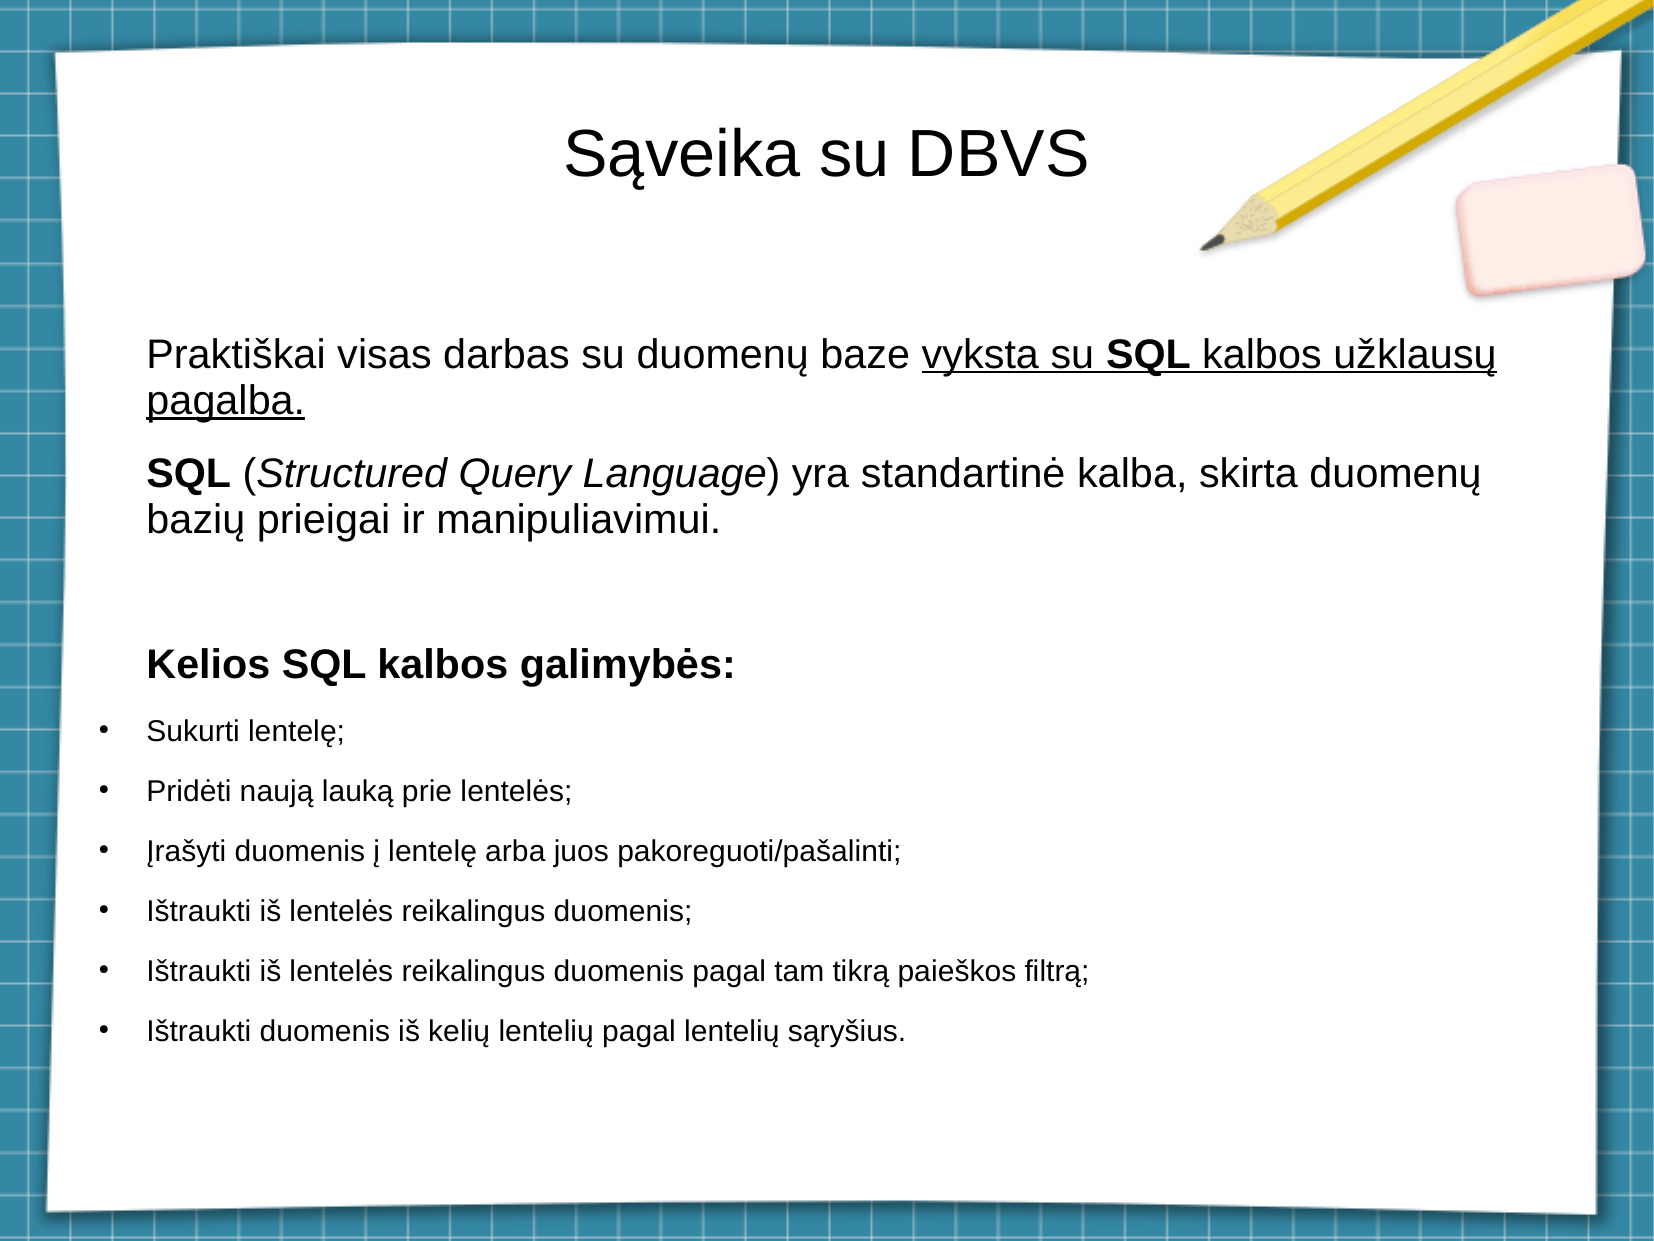

# Sąveika su DBVS
Praktiškai visas darbas su duomenų baze vyksta su SQL kalbos užklausų pagalba.
SQL (Structured Query Language) yra standartinė kalba, skirta duomenų bazių prieigai ir manipuliavimui.
Kelios SQL kalbos galimybės:
Sukurti lentelę;
Pridėti naują lauką prie lentelės;
Įrašyti duomenis į lentelę arba juos pakoreguoti/pašalinti;
Ištraukti iš lentelės reikalingus duomenis;
Ištraukti iš lentelės reikalingus duomenis pagal tam tikrą paieškos filtrą;
Ištraukti duomenis iš kelių lentelių pagal lentelių sąryšius.